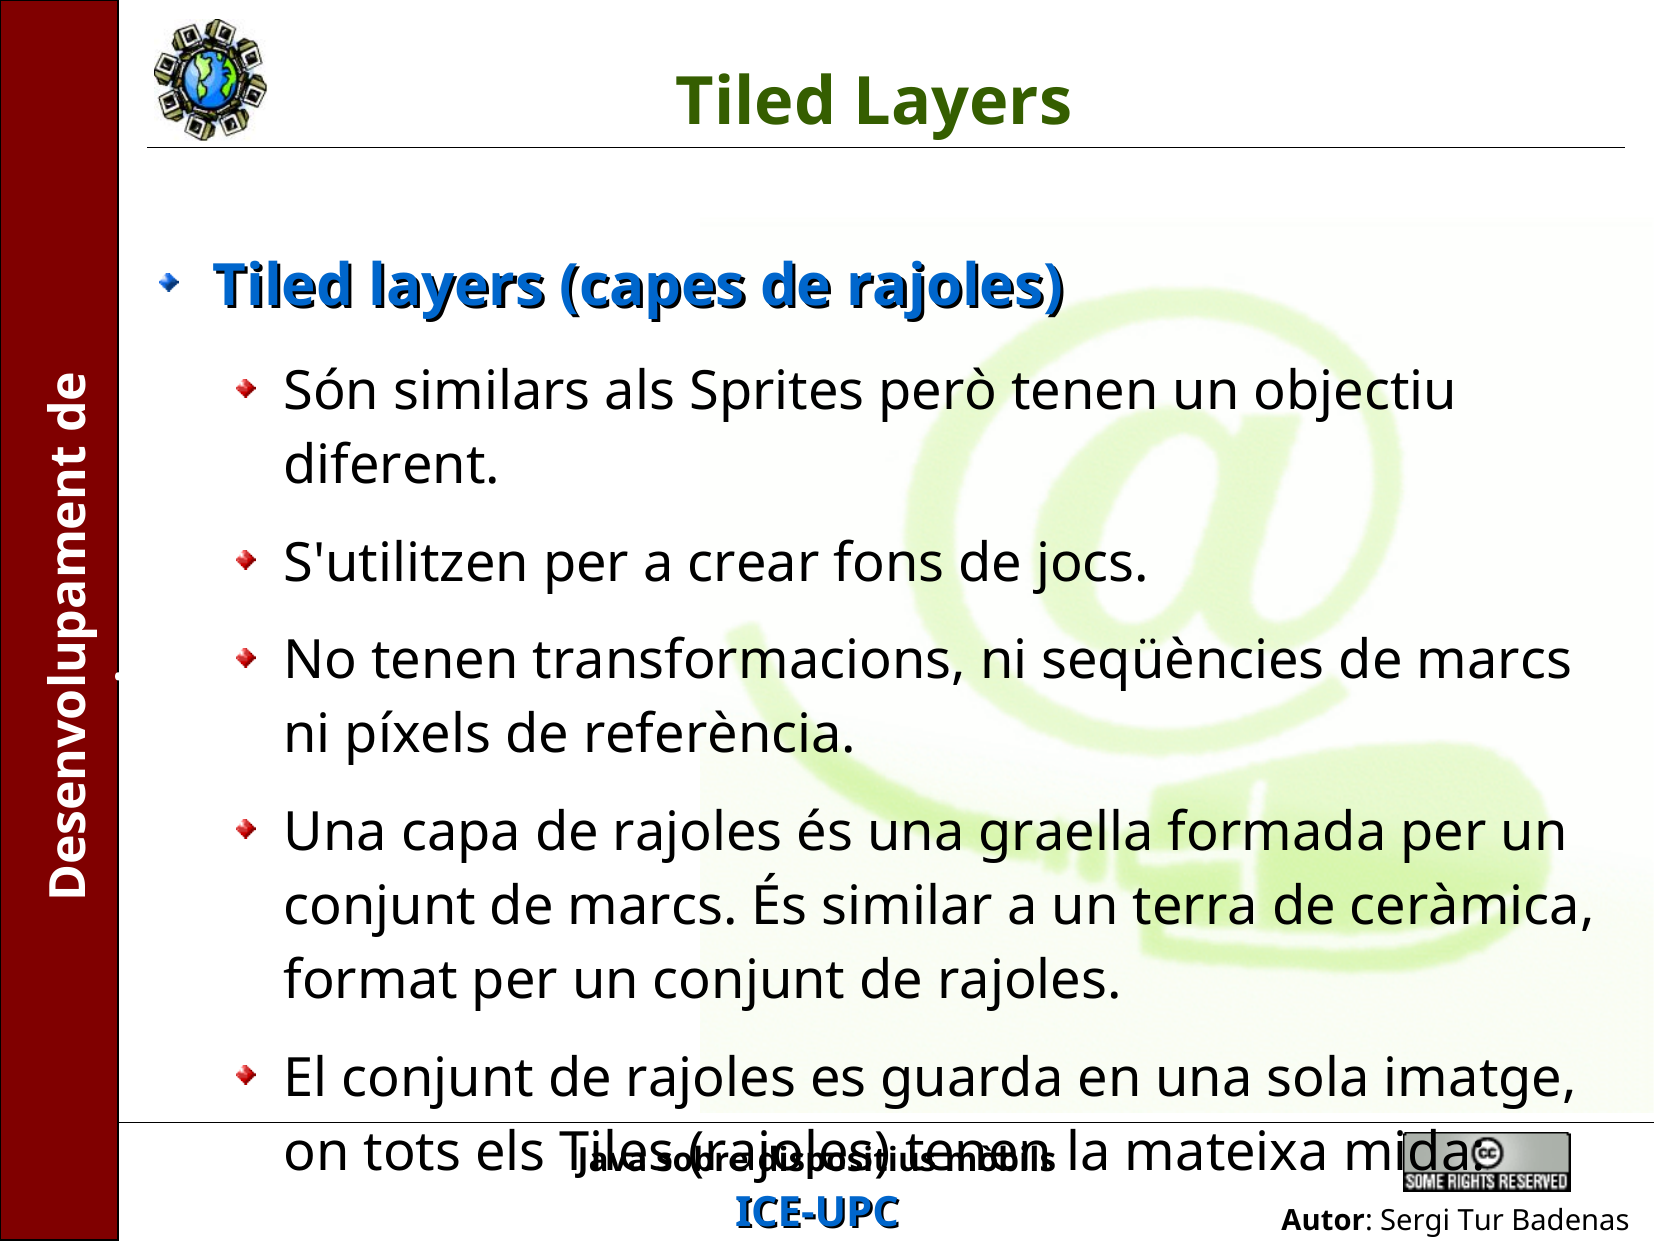

# Tiled Layers
Tiled layers (capes de rajoles)
Són similars als Sprites però tenen un objectiu diferent.
S'utilitzen per a crear fons de jocs.
No tenen transformacions, ni seqüències de marcs ni píxels de referència.
Una capa de rajoles és una graella formada per un conjunt de marcs. És similar a un terra de ceràmica, format per un conjunt de rajoles.
El conjunt de rajoles es guarda en una sola imatge, on tots els Tiles (rajoles) tenen la mateixa mida: